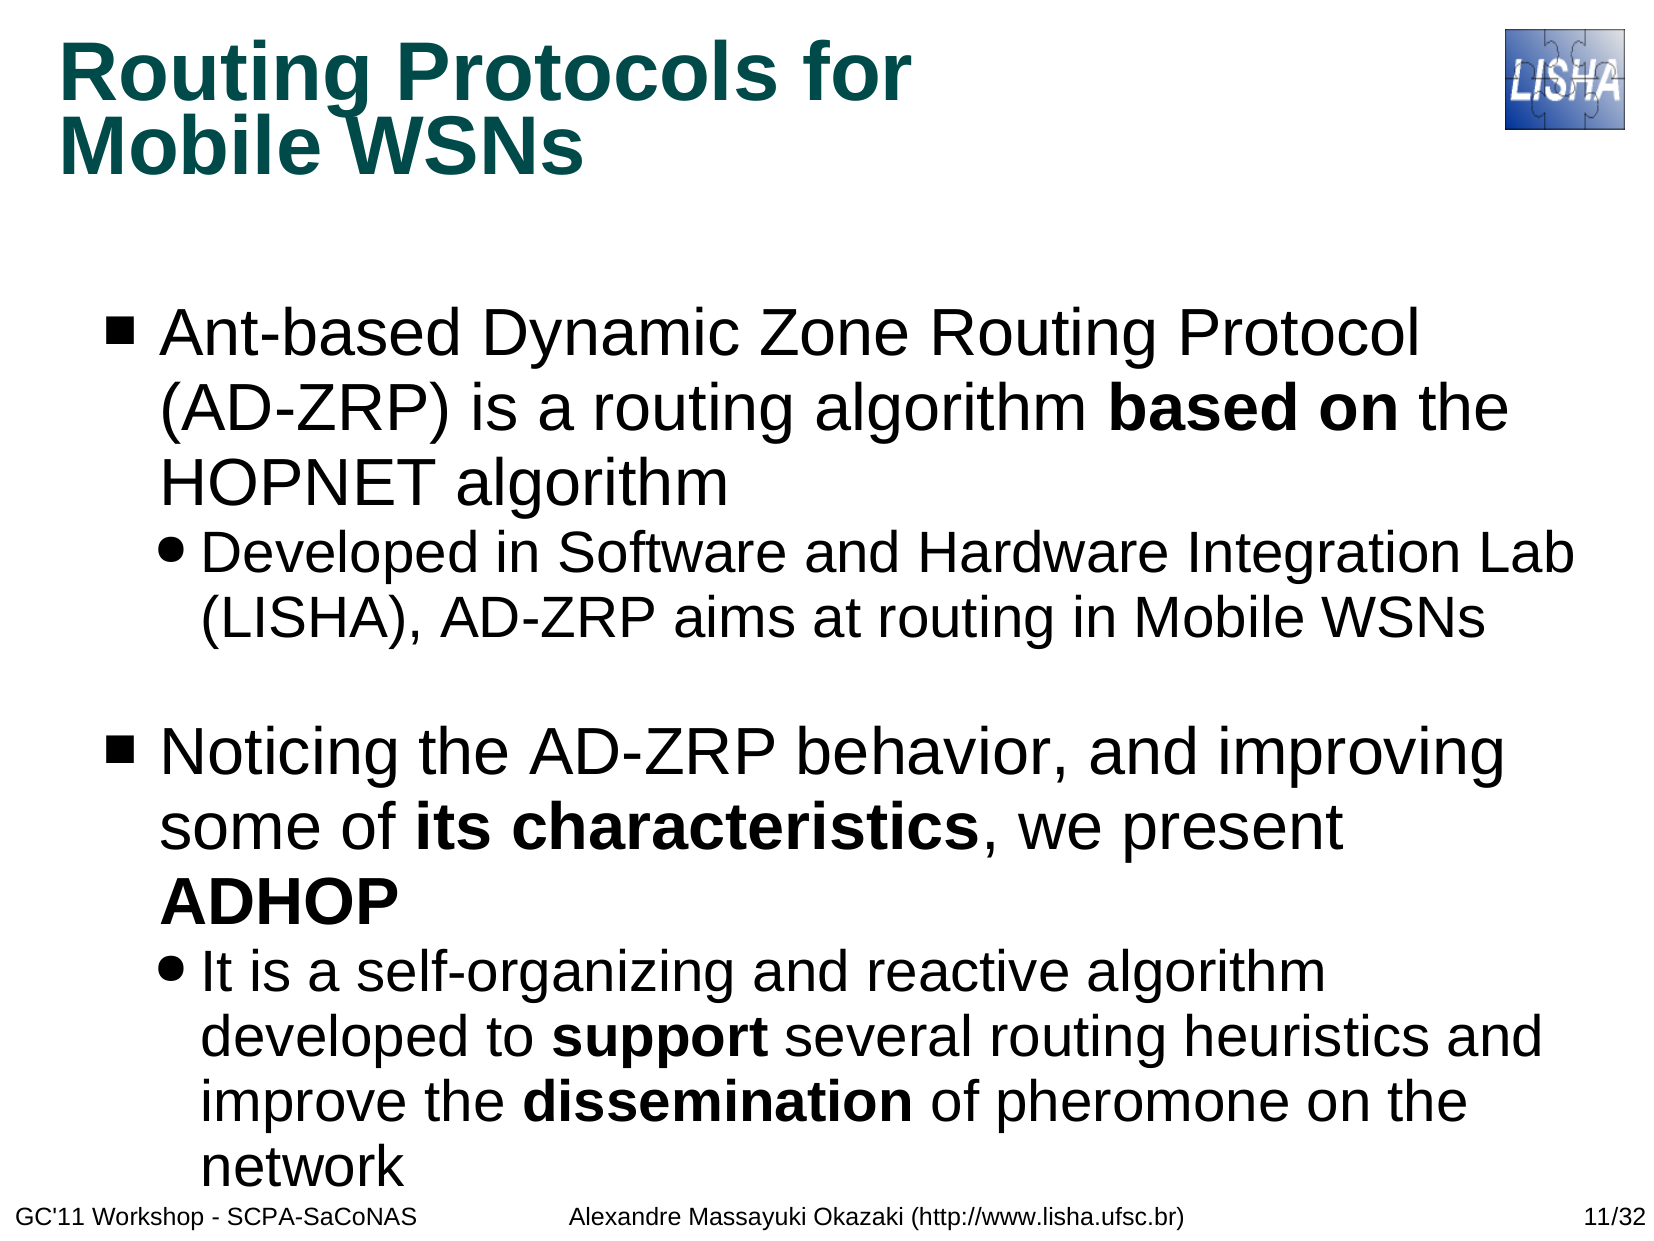

# Routing Protocols for Mobile WSNs
Ant-based Dynamic Zone Routing Protocol (AD-ZRP) is a routing algorithm based on the HOPNET algorithm
Developed in Software and Hardware Integration Lab (LISHA), AD-ZRP aims at routing in Mobile WSNs
Noticing the AD-ZRP behavior, and improving some of its characteristics, we present ADHOP
It is a self-organizing and reactive algorithm developed to support several routing heuristics and improve the dissemination of pheromone on the network